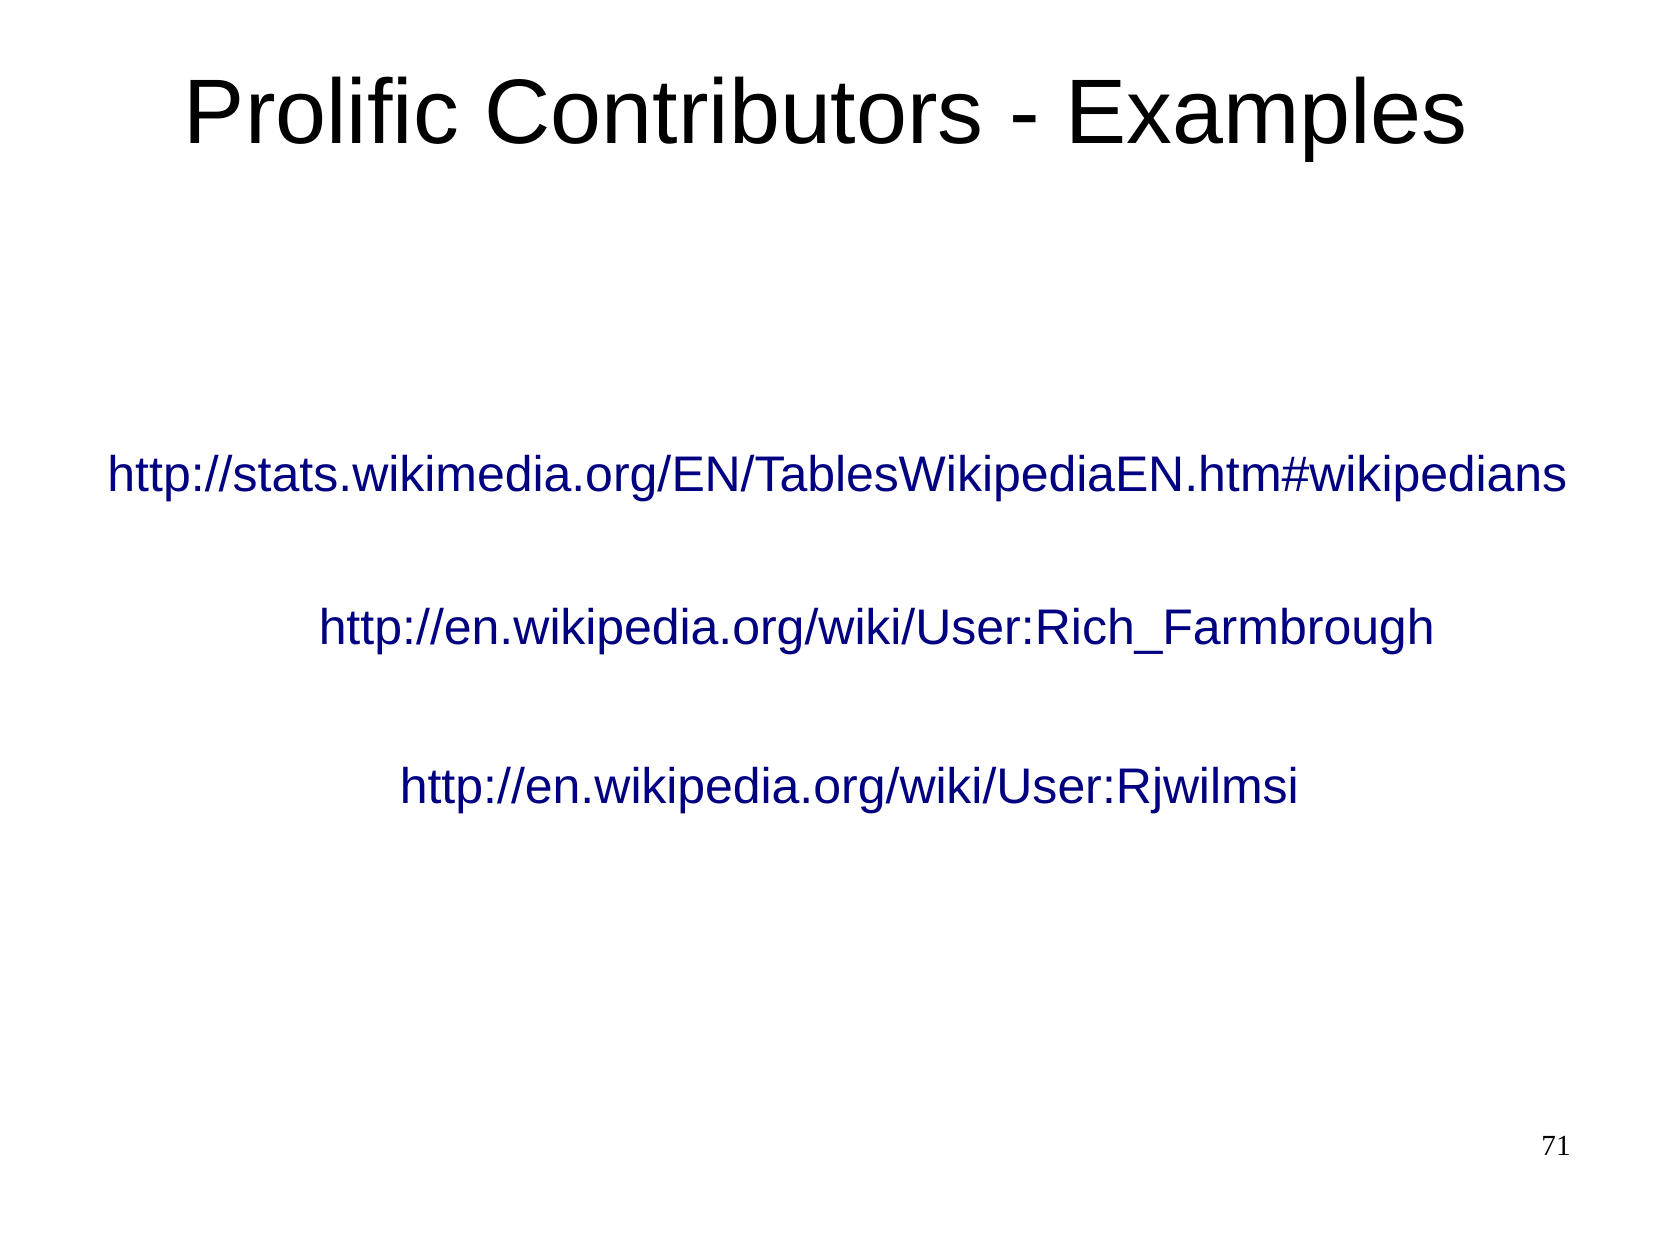

# Prolific Contributors - Examples
http://stats.wikimedia.org/EN/TablesWikipediaEN.htm#wikipedians
http://en.wikipedia.org/wiki/User:Rich_Farmbrough
http://en.wikipedia.org/wiki/User:Rjwilmsi
71